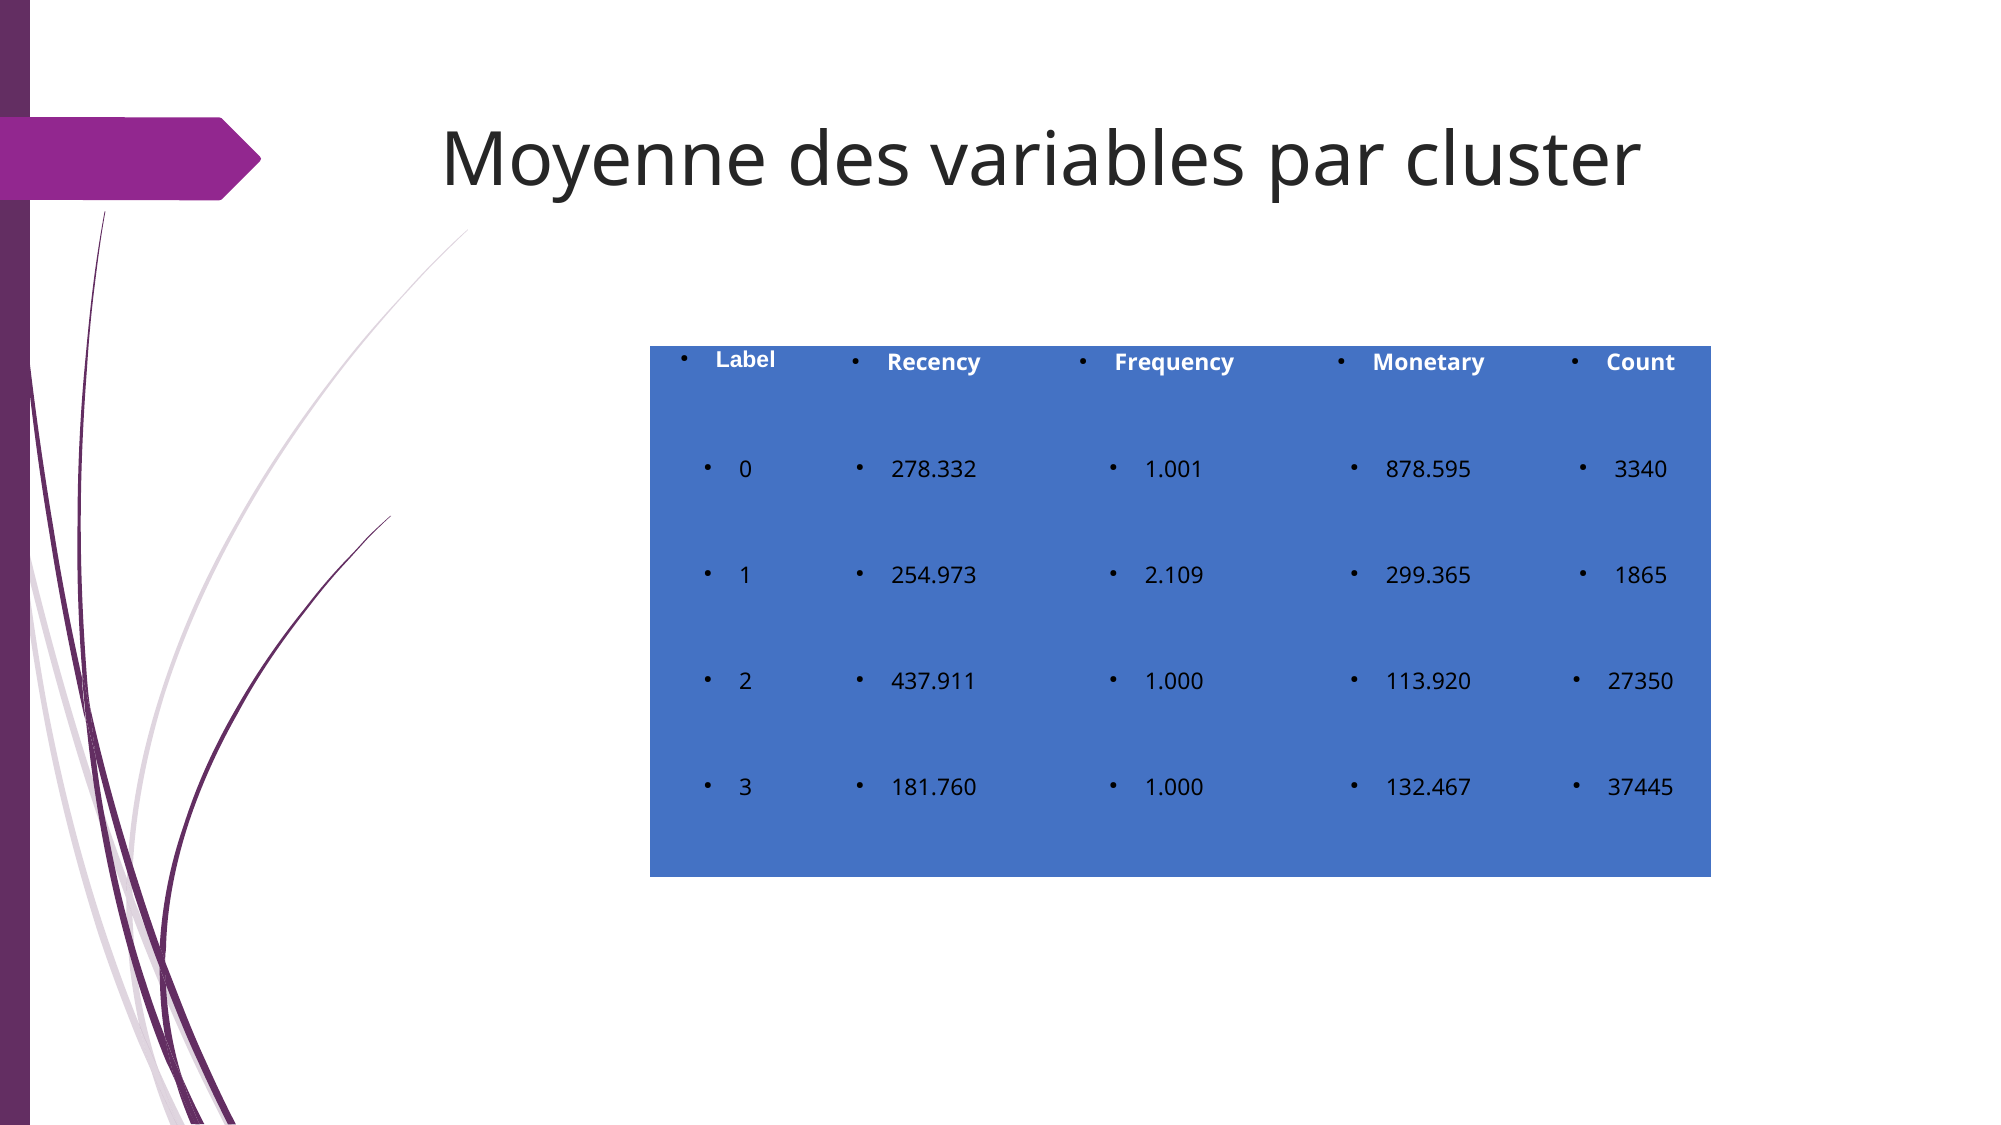

# Moyenne des variables par cluster
| Label | Recency | Frequency | Monetary | Count |
| --- | --- | --- | --- | --- |
| 0 | 278.332 | 1.001 | 878.595 | 3340 |
| 1 | 254.973 | 2.109 | 299.365 | 1865 |
| 2 | 437.911 | 1.000 | 113.920 | 27350 |
| 3 | 181.760 | 1.000 | 132.467 | 37445 |